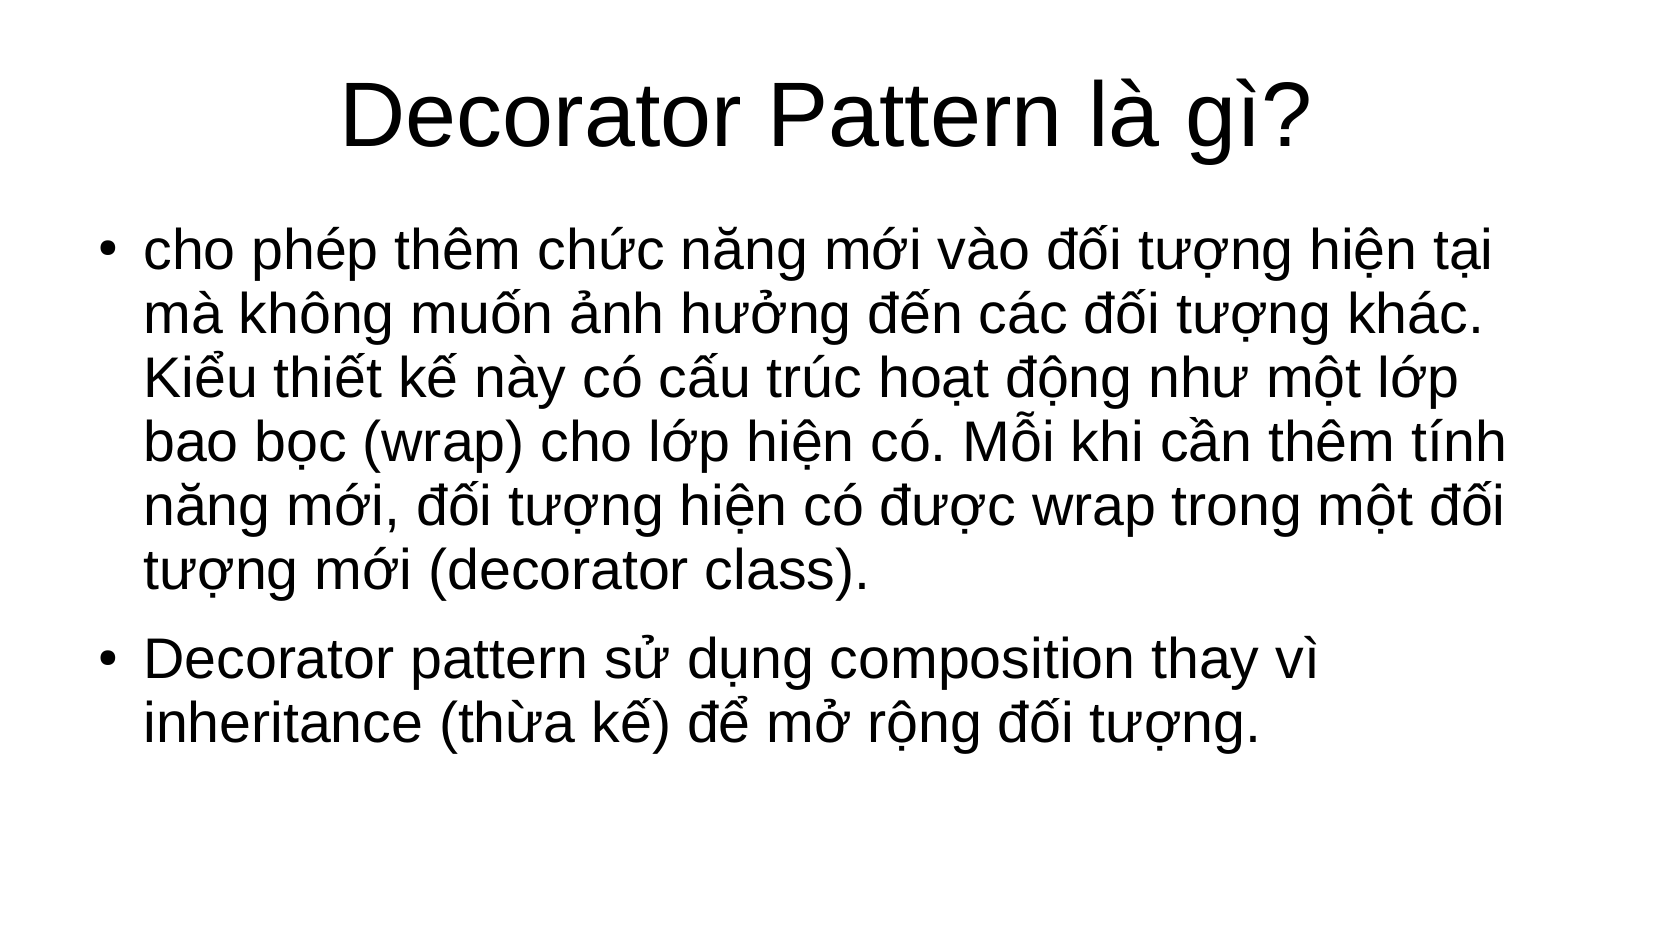

# Decorator Pattern là gì?
cho phép thêm chức năng mới vào đối tượng hiện tại mà không muốn ảnh hưởng đến các đối tượng khác. Kiểu thiết kế này có cấu trúc hoạt động như một lớp bao bọc (wrap) cho lớp hiện có. Mỗi khi cần thêm tính năng mới, đối tượng hiện có được wrap trong một đối tượng mới (decorator class).
Decorator pattern sử dụng composition thay vì inheritance (thừa kế) để mở rộng đối tượng.